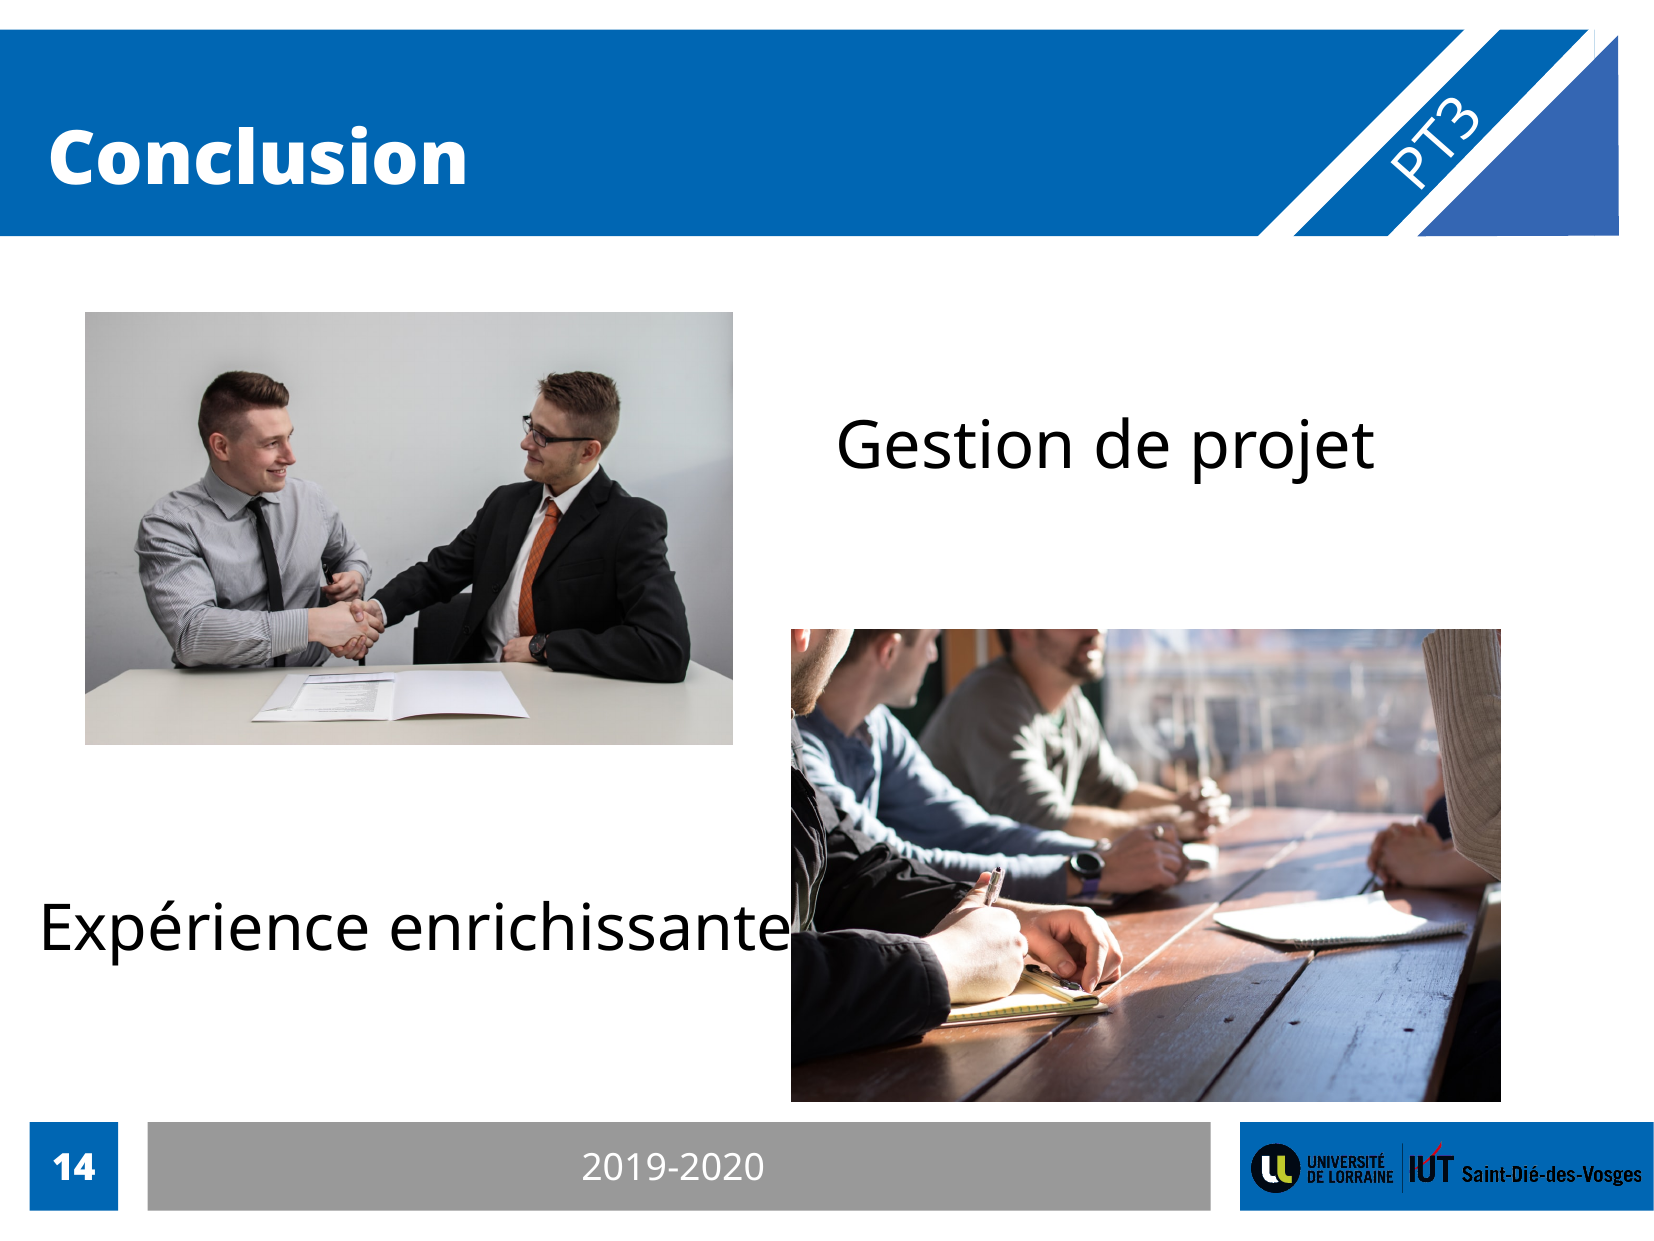

# Conclusion
Gestion de projet
Expérience enrichissante
14